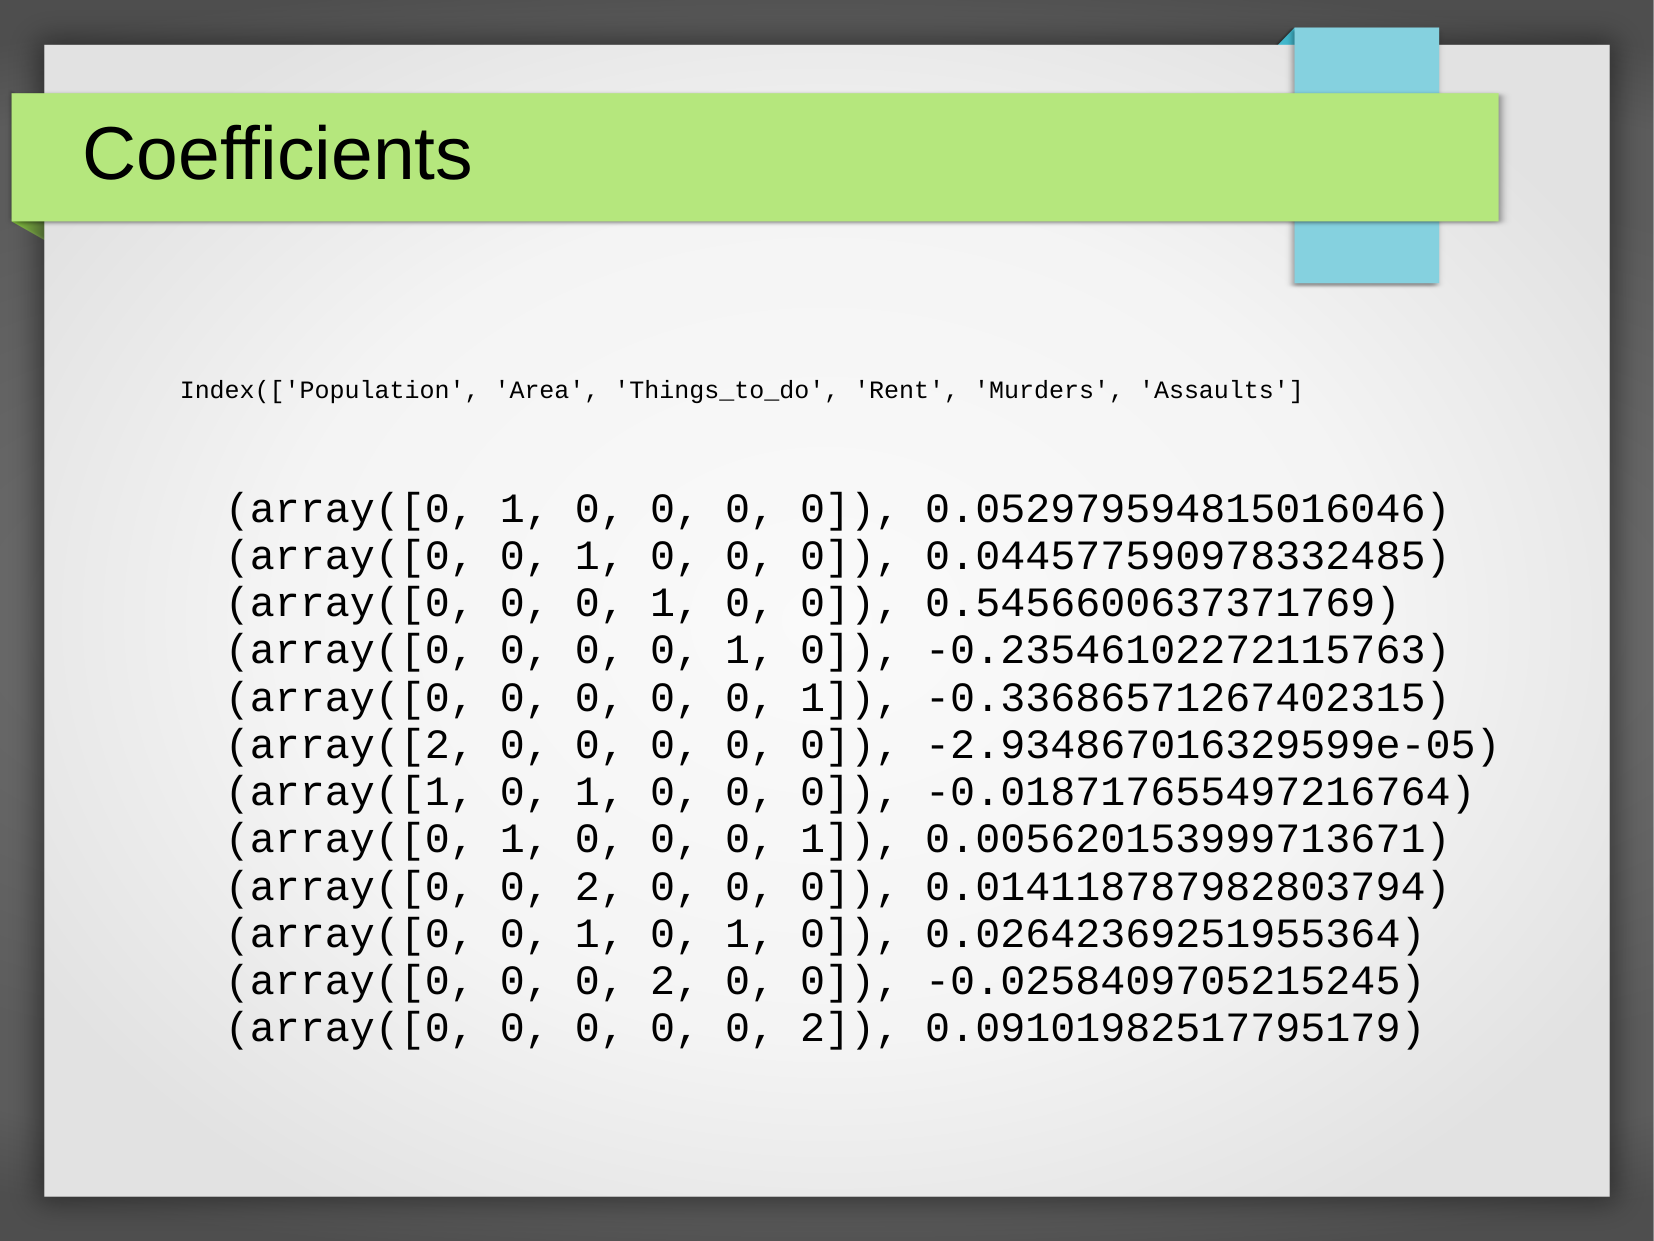

# Coefficients
Index(['Population', 'Area', 'Things_to_do', 'Rent', 'Murders', 'Assaults']
(array([0, 1, 0, 0, 0, 0]), 0.052979594815016046)
(array([0, 0, 1, 0, 0, 0]), 0.044577590978332485)
(array([0, 0, 0, 1, 0, 0]), 0.5456600637371769)
(array([0, 0, 0, 0, 1, 0]), -0.23546102272115763)
(array([0, 0, 0, 0, 0, 1]), -0.33686571267402315)
(array([2, 0, 0, 0, 0, 0]), -2.934867016329599e-05)
(array([1, 0, 1, 0, 0, 0]), -0.018717655497216764)
(array([0, 1, 0, 0, 0, 1]), 0.005620153999713671)
(array([0, 0, 2, 0, 0, 0]), 0.014118787982803794)
(array([0, 0, 1, 0, 1, 0]), 0.02642369251955364)
(array([0, 0, 0, 2, 0, 0]), -0.0258409705215245)
(array([0, 0, 0, 0, 0, 2]), 0.09101982517795179)